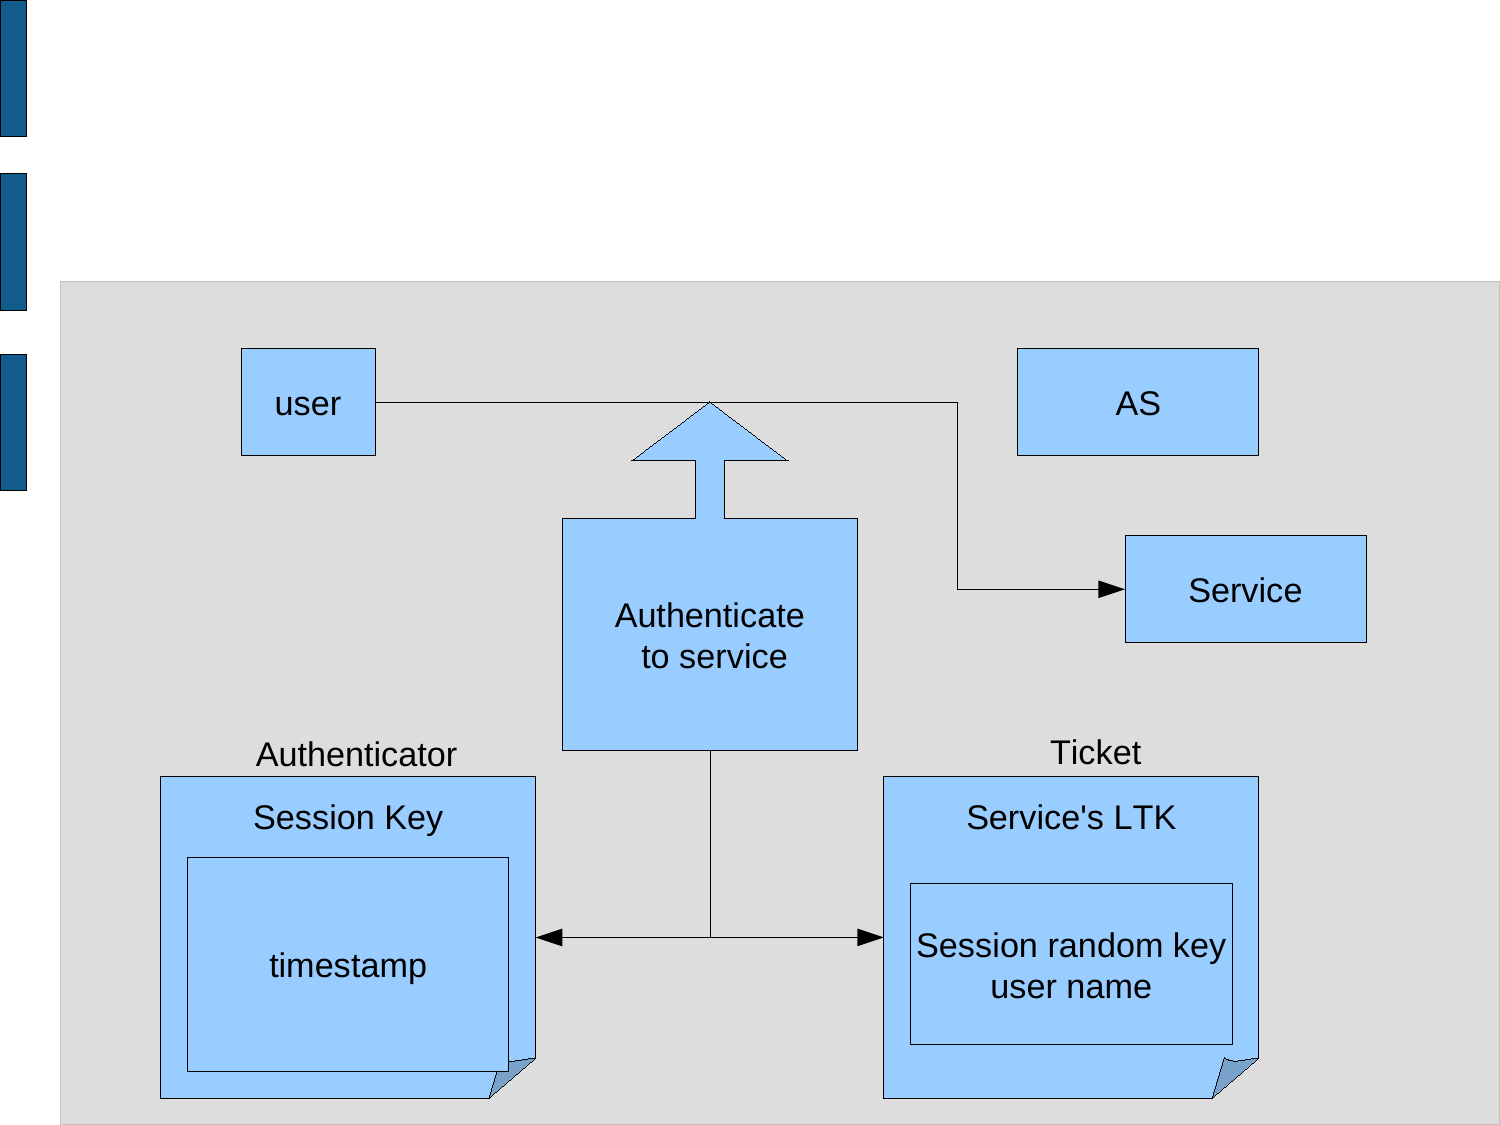

user
AS
Authenticate
 to service
Service
Ticket
Authenticator
Session Key
Service's LTK
timestamp
Session random key
user name